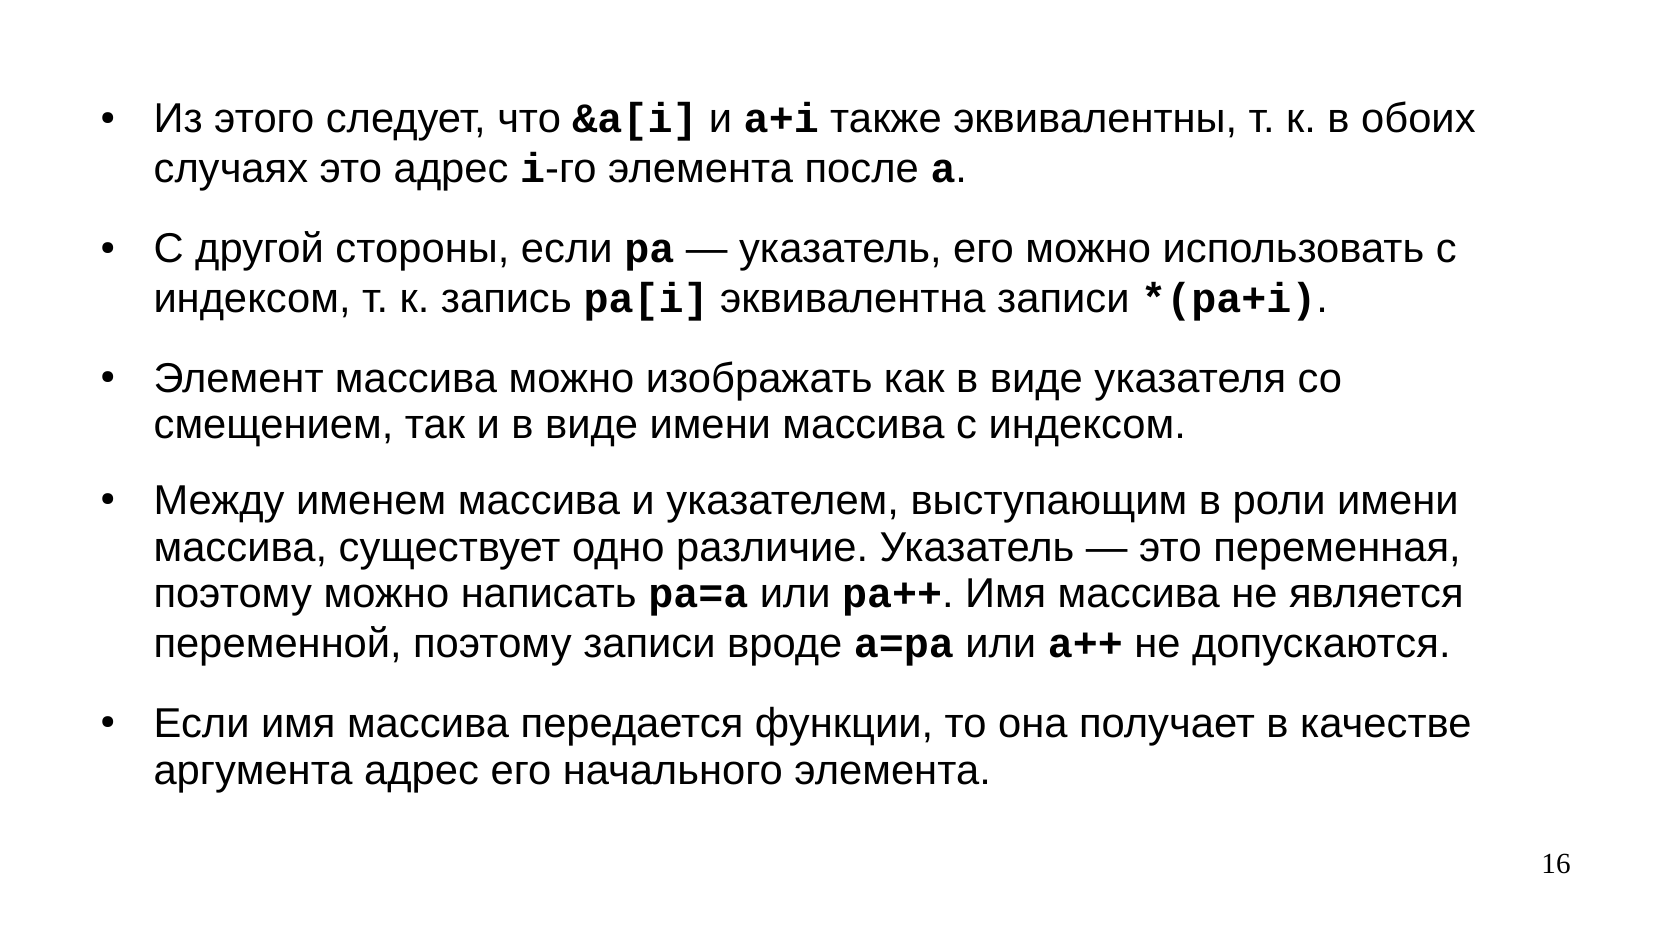

# Из этого следует, что &а[i] и a+i также эквивалентны, т. к. в обоих случаях это адрес i-го элемента после а.
С другой стороны, если ра — указатель, его можно использовать с индексом, т. к. запись pa[i] эквивалентна записи *(pa+i).
Элемент массива можно изображать как в виде указателя со смещением, так и в виде имени массива с индексом.
Между именем массива и указателем, выступающим в роли имени массива, существует одно различие. Указатель — это переменная, поэтому можно написать ра=а или ра++. Имя массива не является переменной, поэтому записи вроде а=ра или а++ не допускаются.
Если имя массива передается функции, то она получает в качестве аргумента адрес его начального элемента.
16